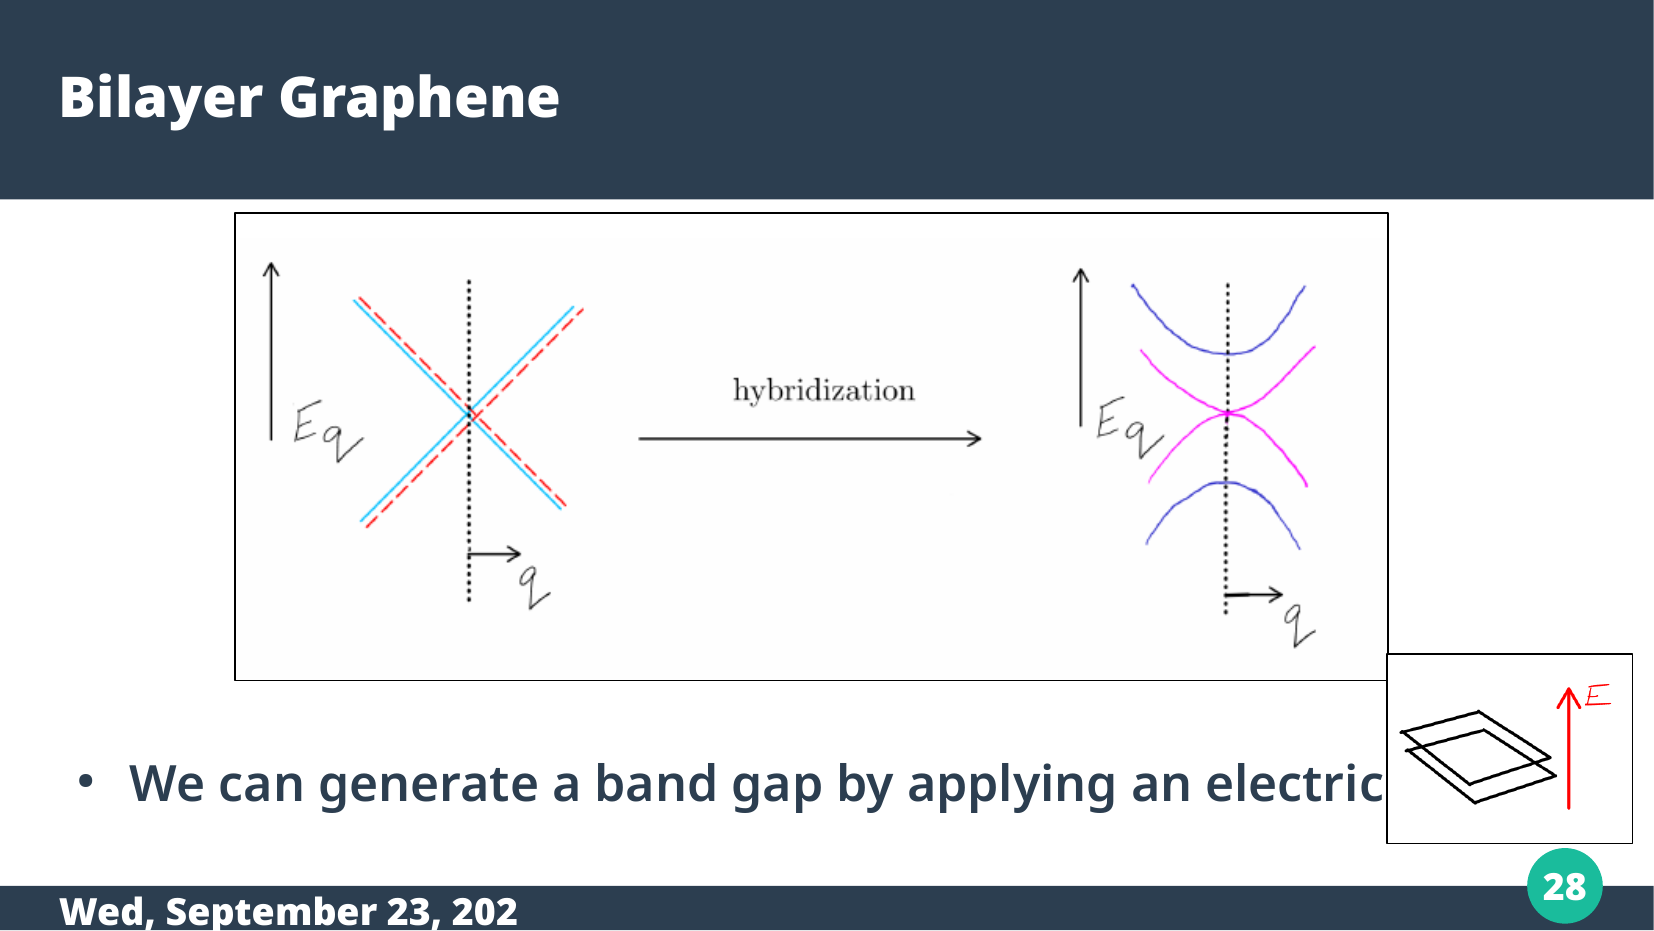

# Bilayer Graphene
We can generate a band gap by applying an electric field